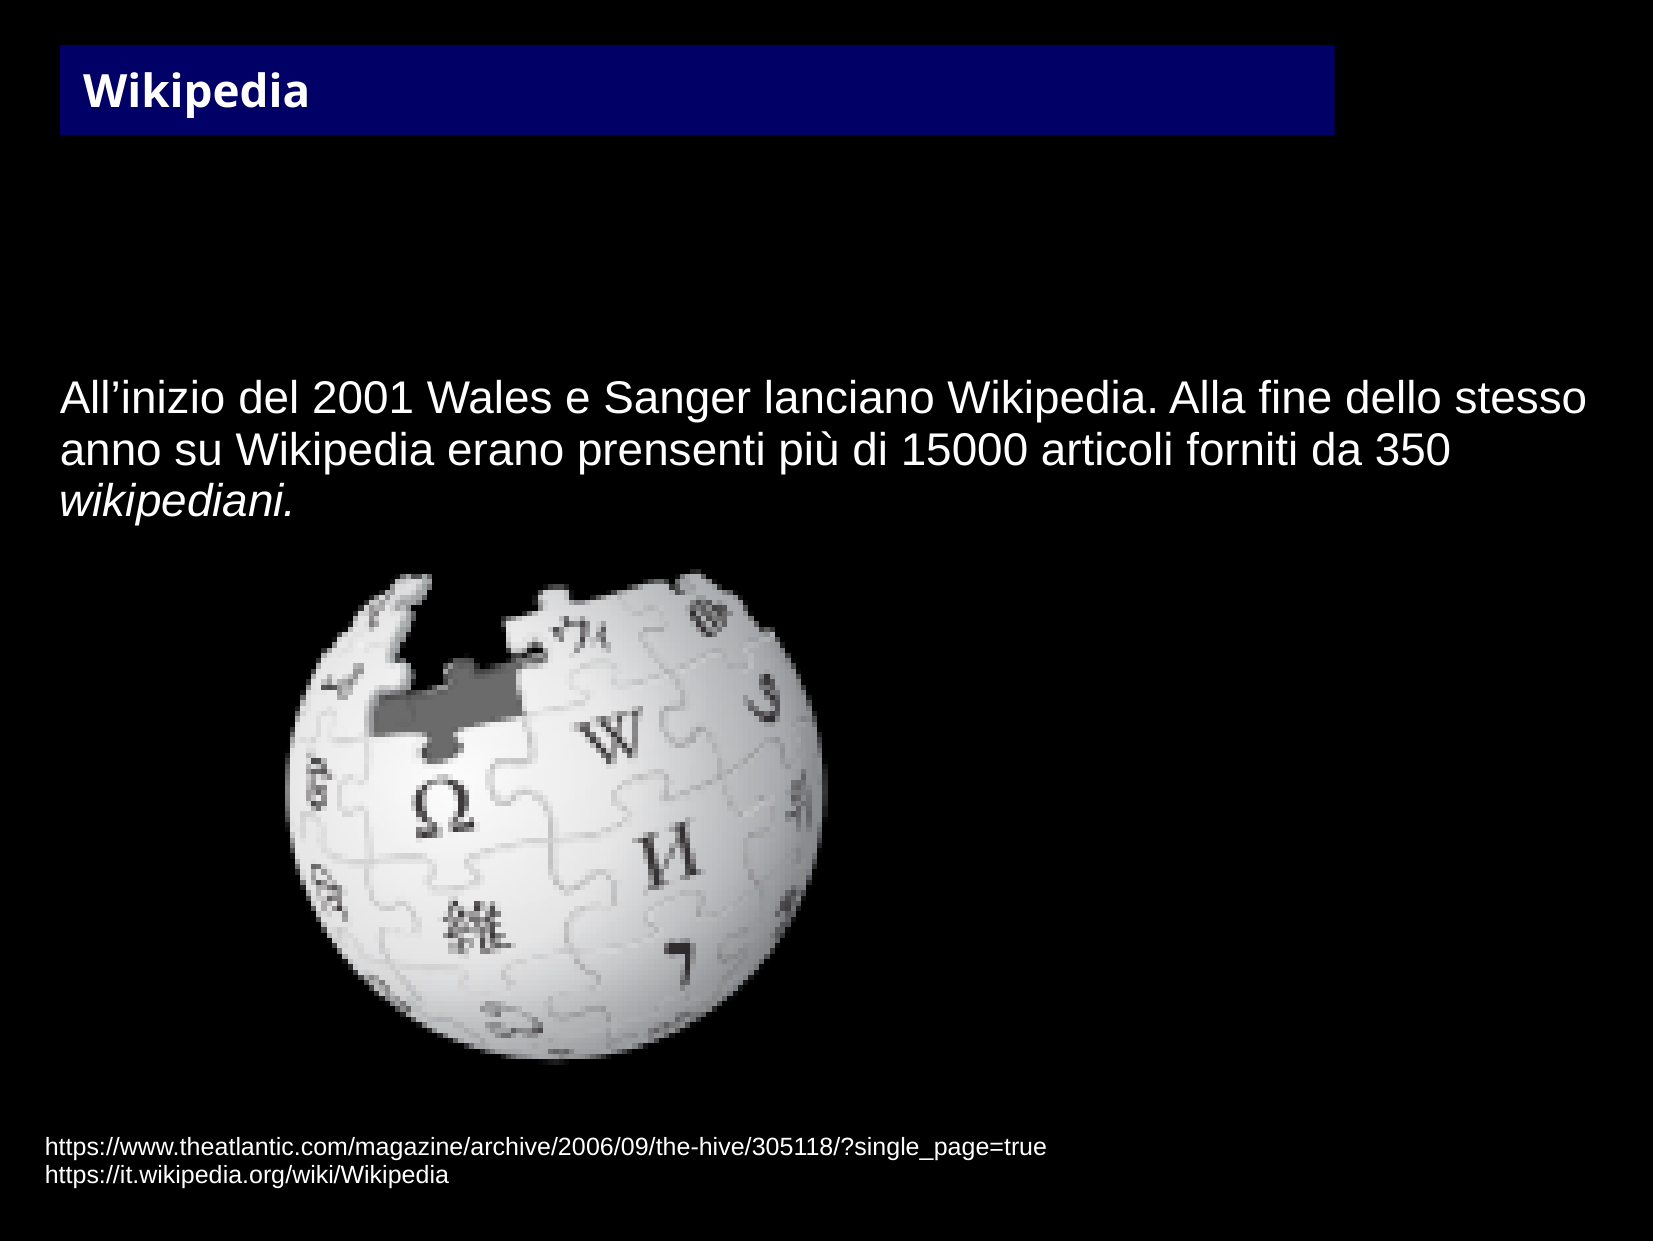

# Wikipedia
All’inizio del 2001 Wales e Sanger lanciano Wikipedia. Alla fine dello stesso anno su Wikipedia erano prensenti più di 15000 articoli forniti da 350 wikipediani.
https://www.theatlantic.com/magazine/archive/2006/09/the-hive/305118/?single_page=true
https://it.wikipedia.org/wiki/Wikipedia